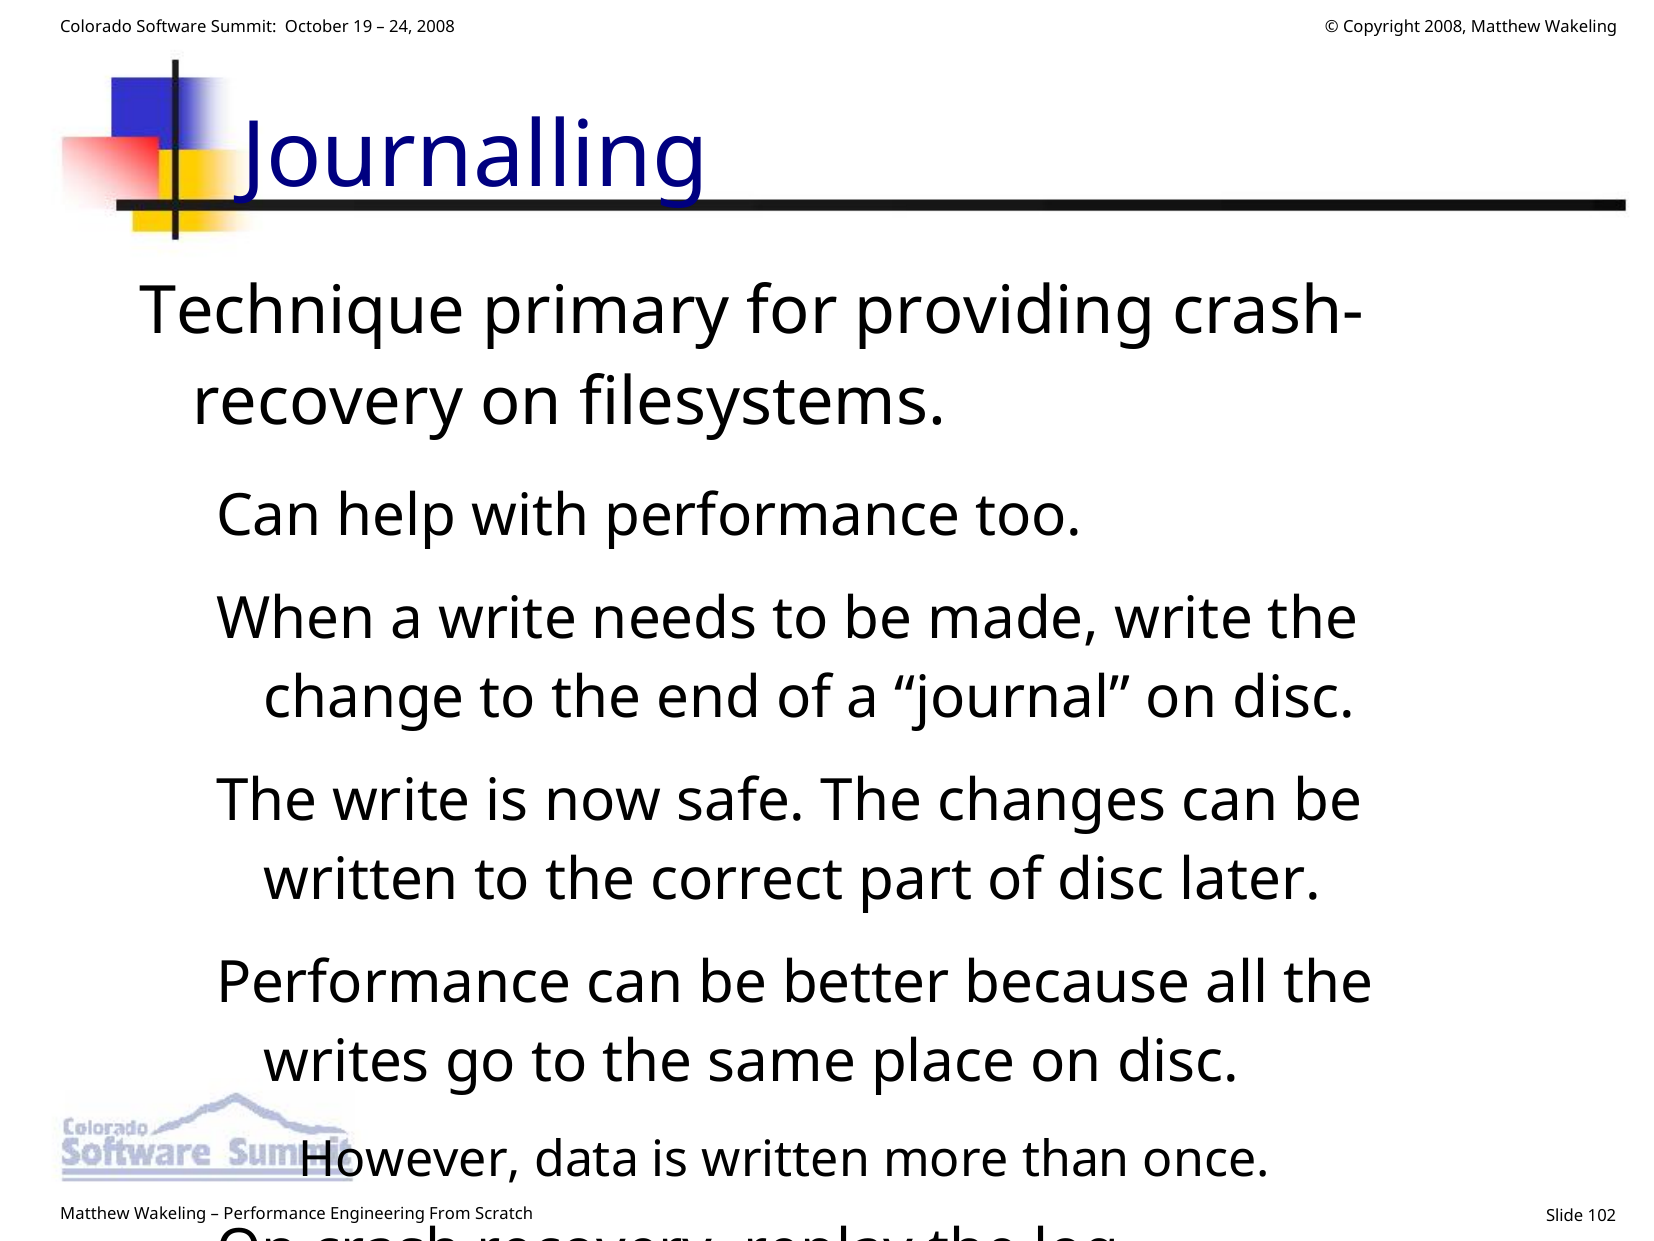

# Journalling
Technique primary for providing crash-recovery on filesystems.
Can help with performance too.
When a write needs to be made, write the change to the end of a “journal” on disc.
The write is now safe. The changes can be written to the correct part of disc later.
Performance can be better because all the writes go to the same place on disc.
However, data is written more than once.
On crash recovery, replay the log.